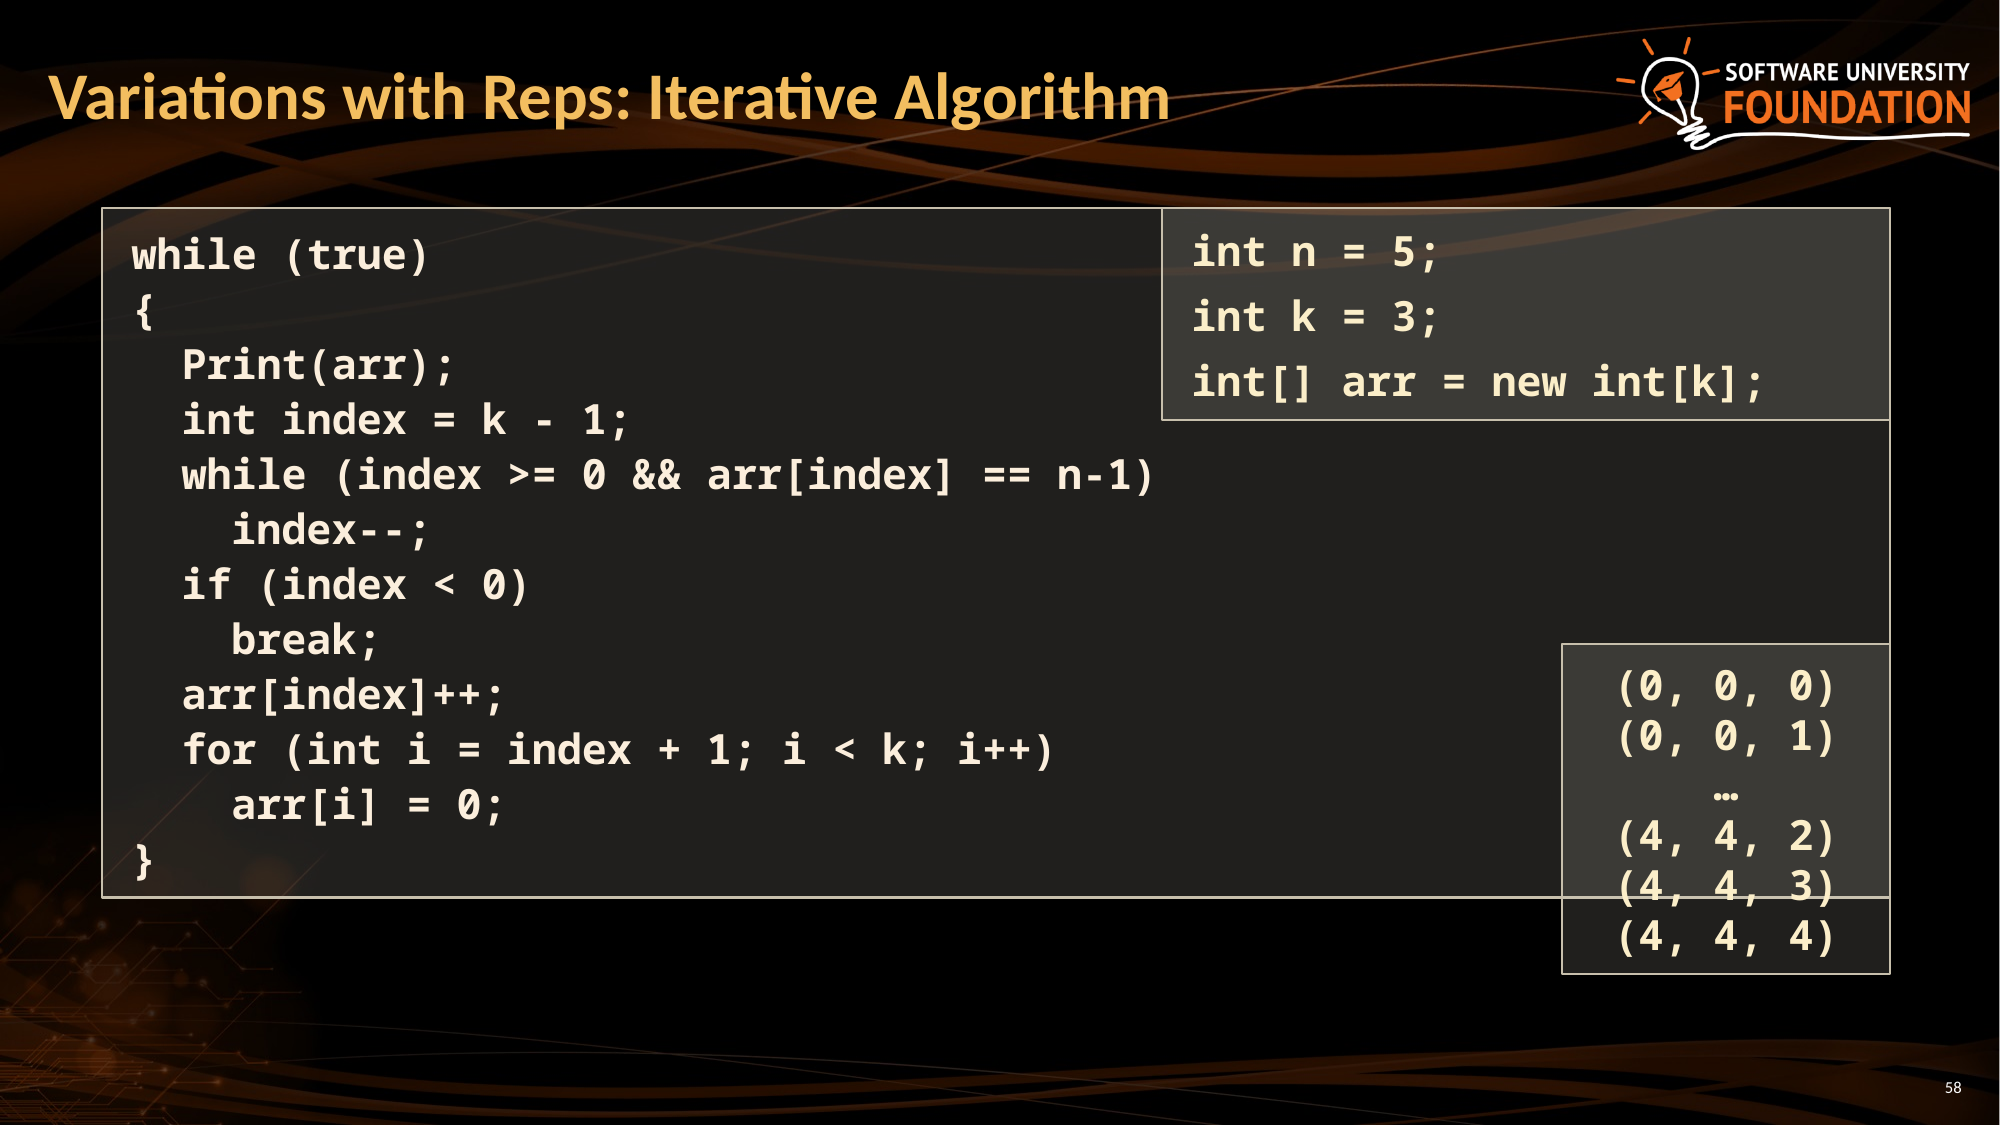

# Variations with Reps: Iterative Algorithm
while (true)
{
 Print(arr);
 int index = k - 1;
 while (index >= 0 && arr[index] == n-1)
 index--;
 if (index < 0)
 break;
 arr[index]++;
 for (int i = index + 1; i < k; i++)
 arr[i] = 0;
}
int n = 5;
int k = 3;
int[] arr = new int[k];
(0, 0, 0)
(0, 0, 1)
…
(4, 4, 2)
(4, 4, 3)
(4, 4, 4)